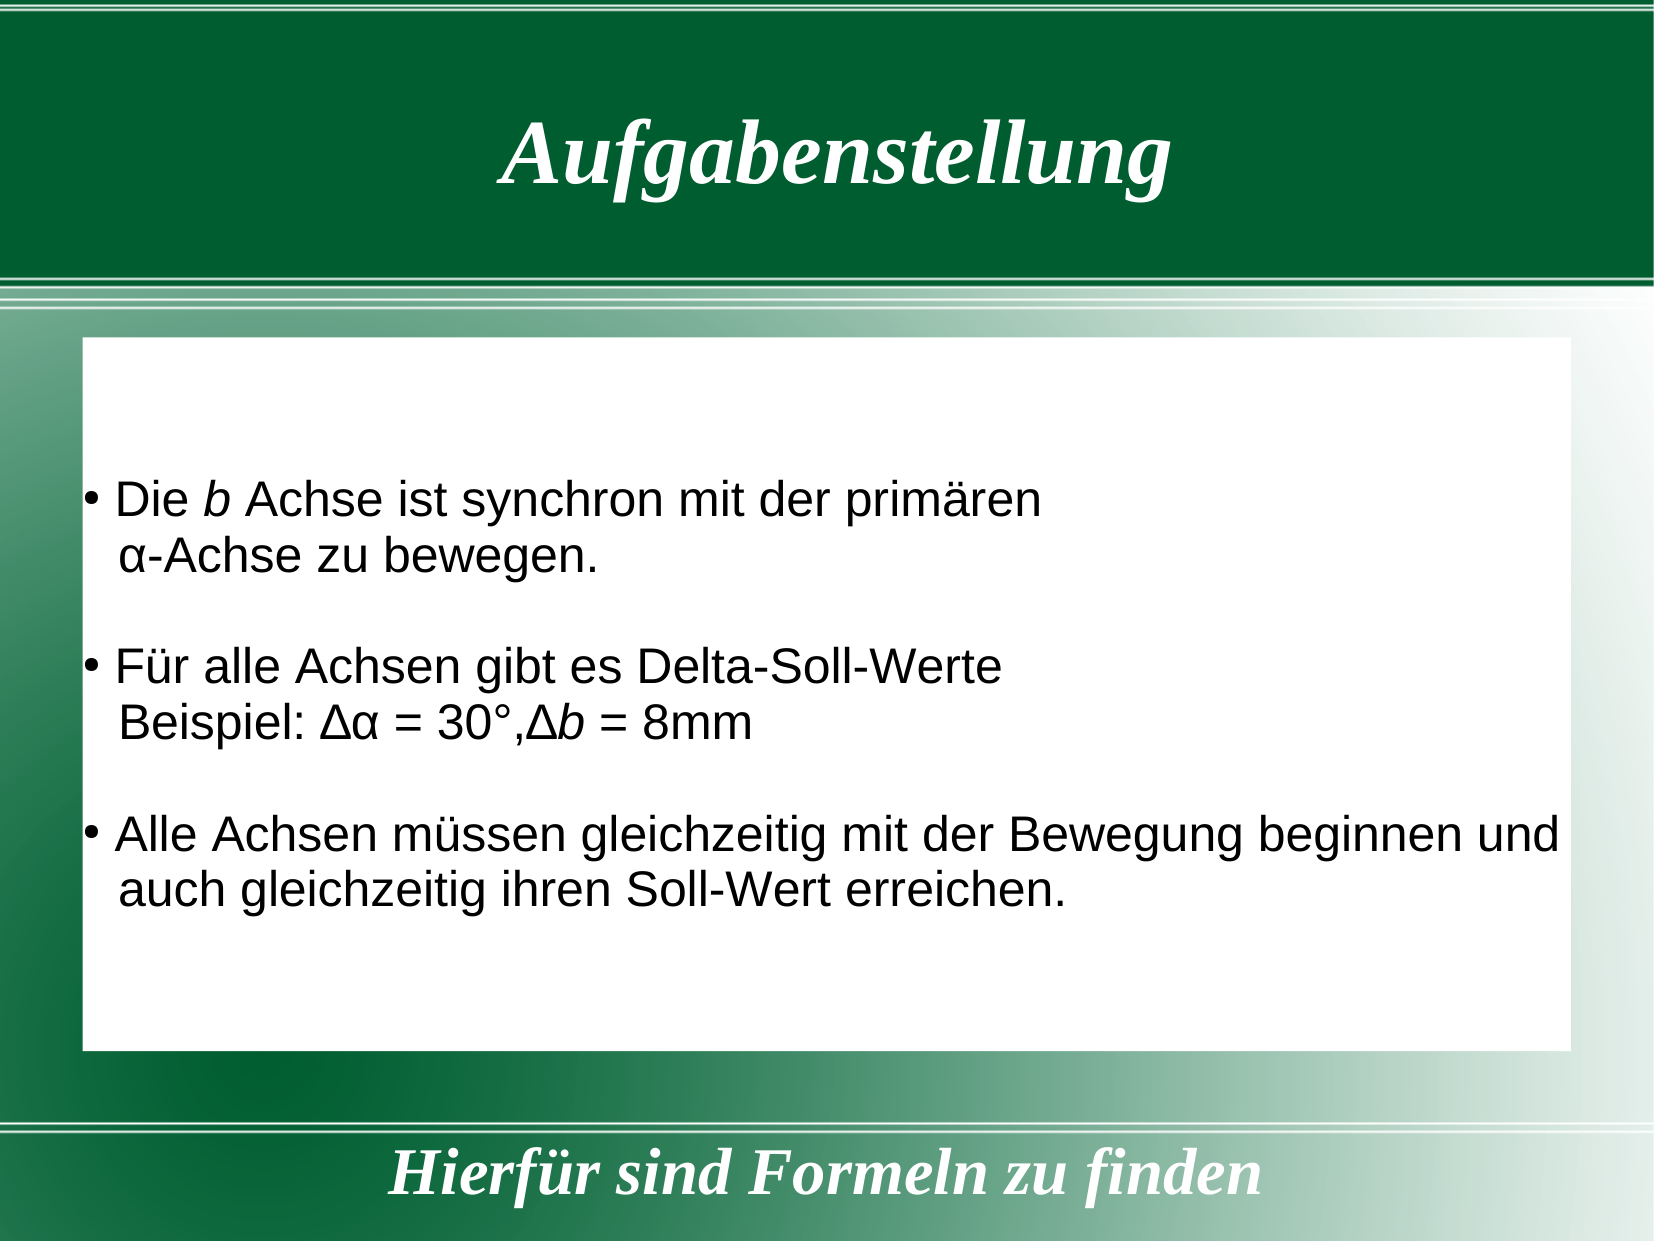

# Aufgabenstellung
 Die b Achse ist synchron mit der primären
α-Achse zu bewegen.
 Für alle Achsen gibt es Delta-Soll-Werte
Beispiel: ∆α = 30°,∆b = 8mm
 Alle Achsen müssen gleichzeitig mit der Bewegung beginnen und auch gleichzeitig ihren Soll-Wert erreichen.
Hierfür sind Formeln zu finden